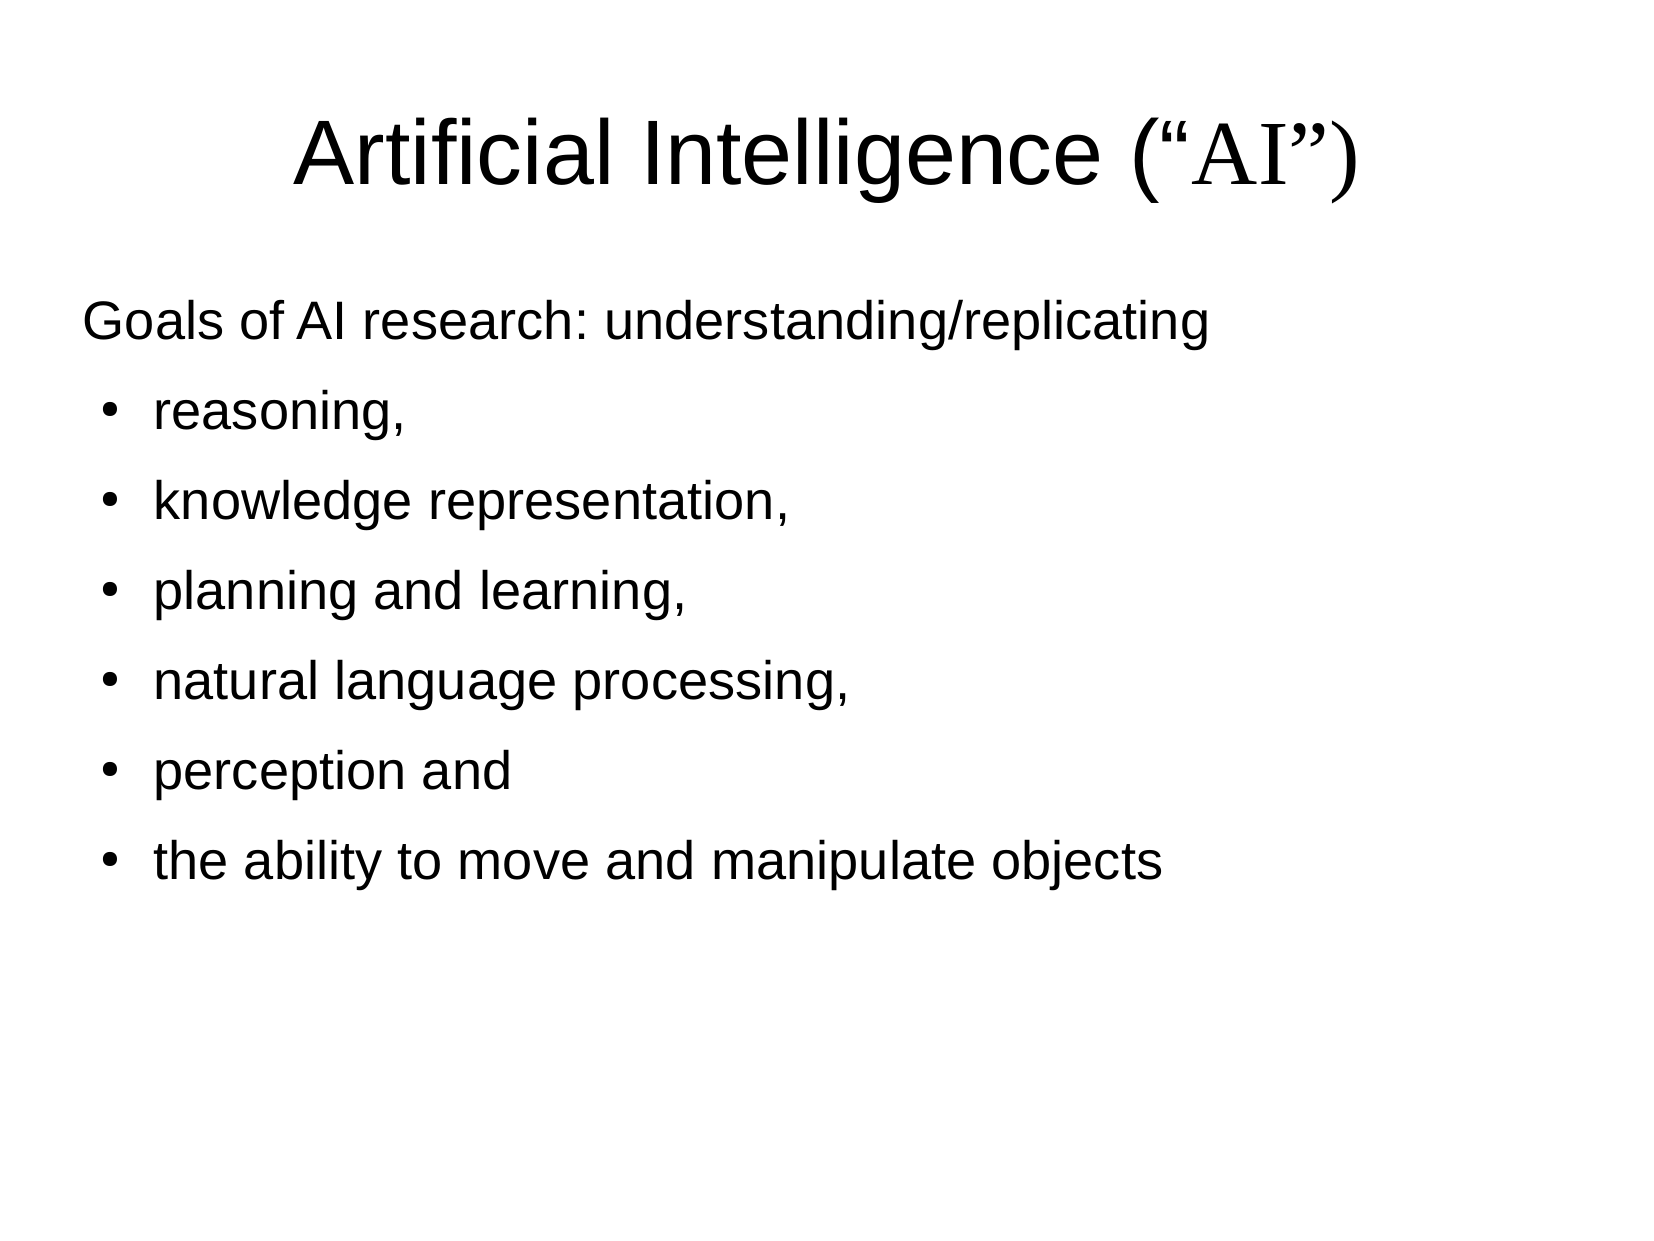

# Artificial Intelligence (“AI”)
Goals of AI research: understanding/replicating
reasoning,
knowledge representation,
planning and learning,
natural language processing,
perception and
the ability to move and manipulate objects